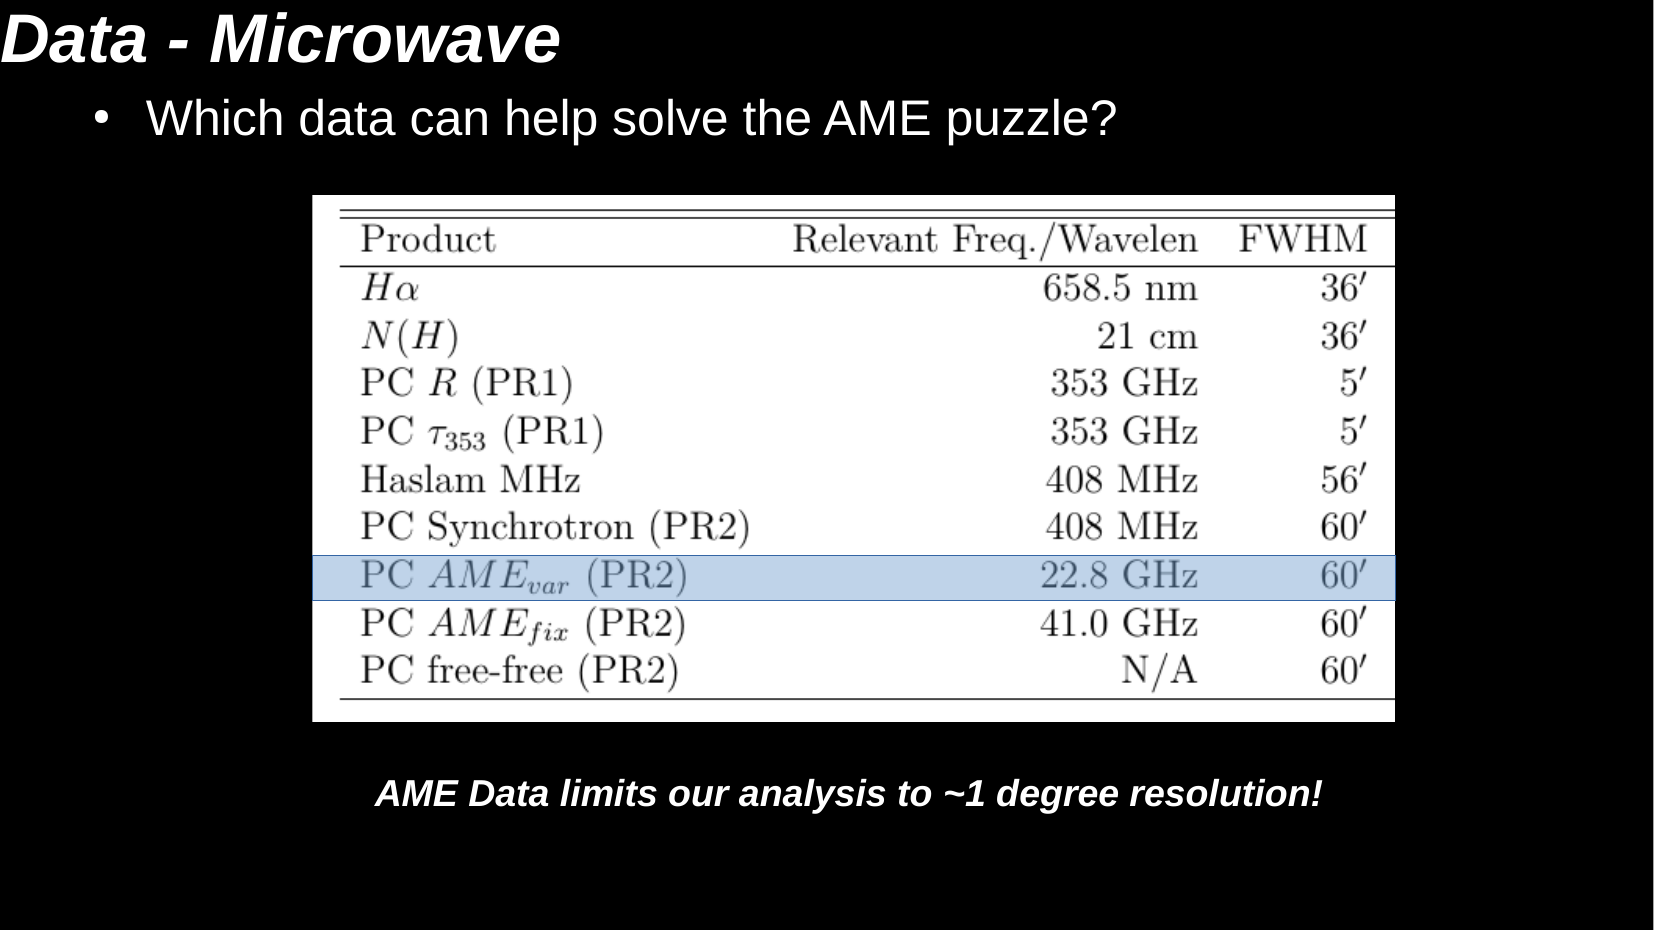

# Data - Microwave
Which data can help solve the AME puzzle?
AME Data limits our analysis to ~1 degree resolution!